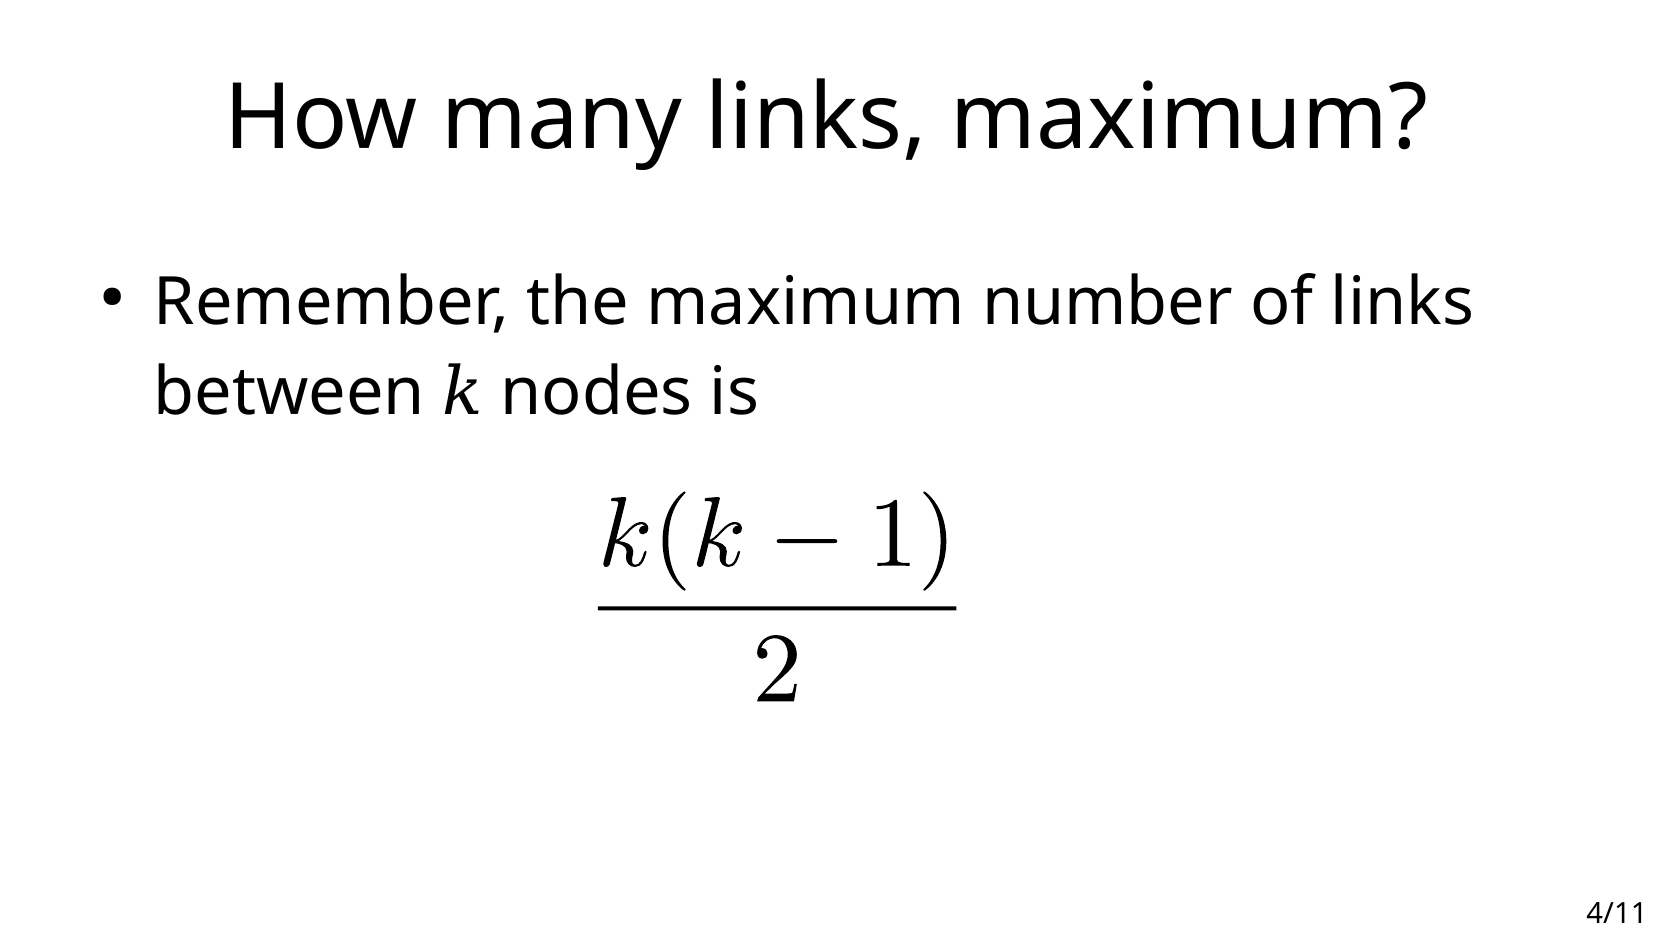

How many links, maximum?
# Remember, the maximum number of links between k nodes is
4